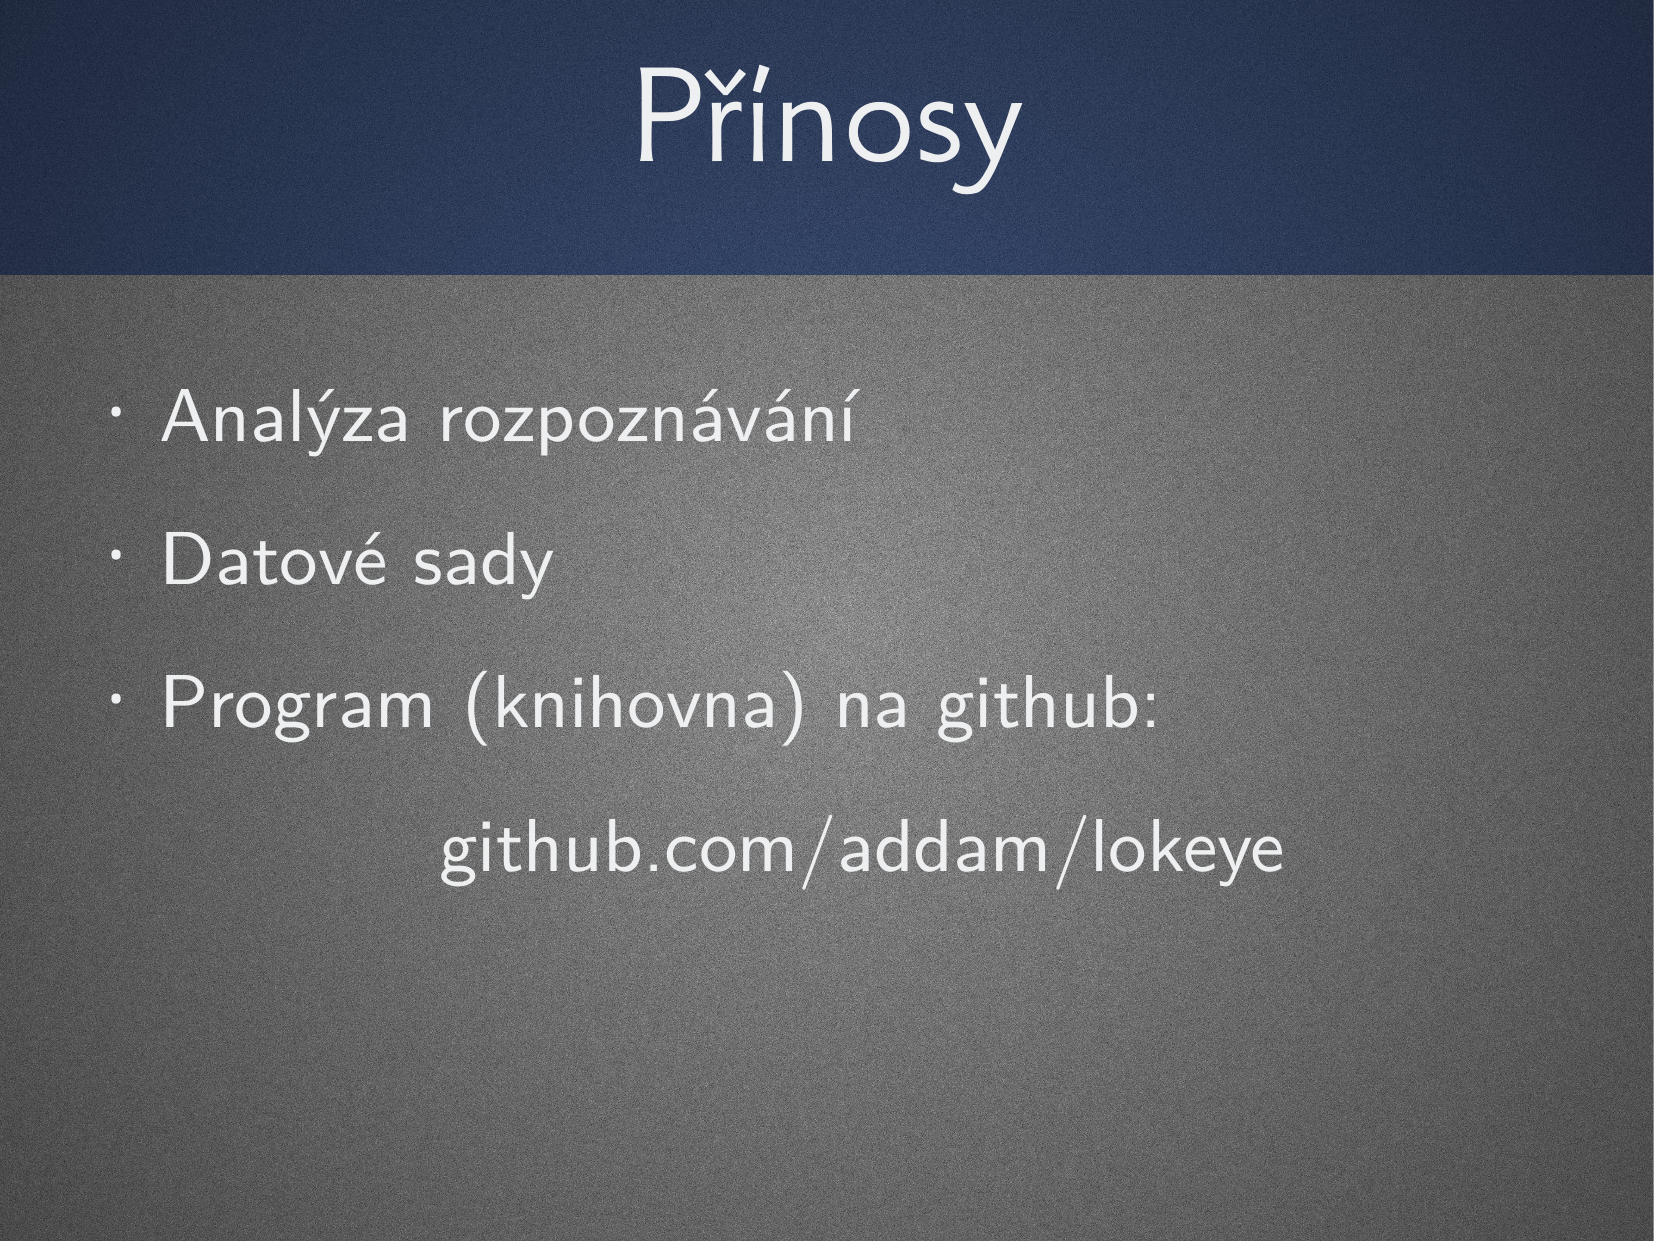

# Přínosy
Analýza rozpoznávání
Datové sady
Program (knihovna) na github:
github.com/addam/lokeye